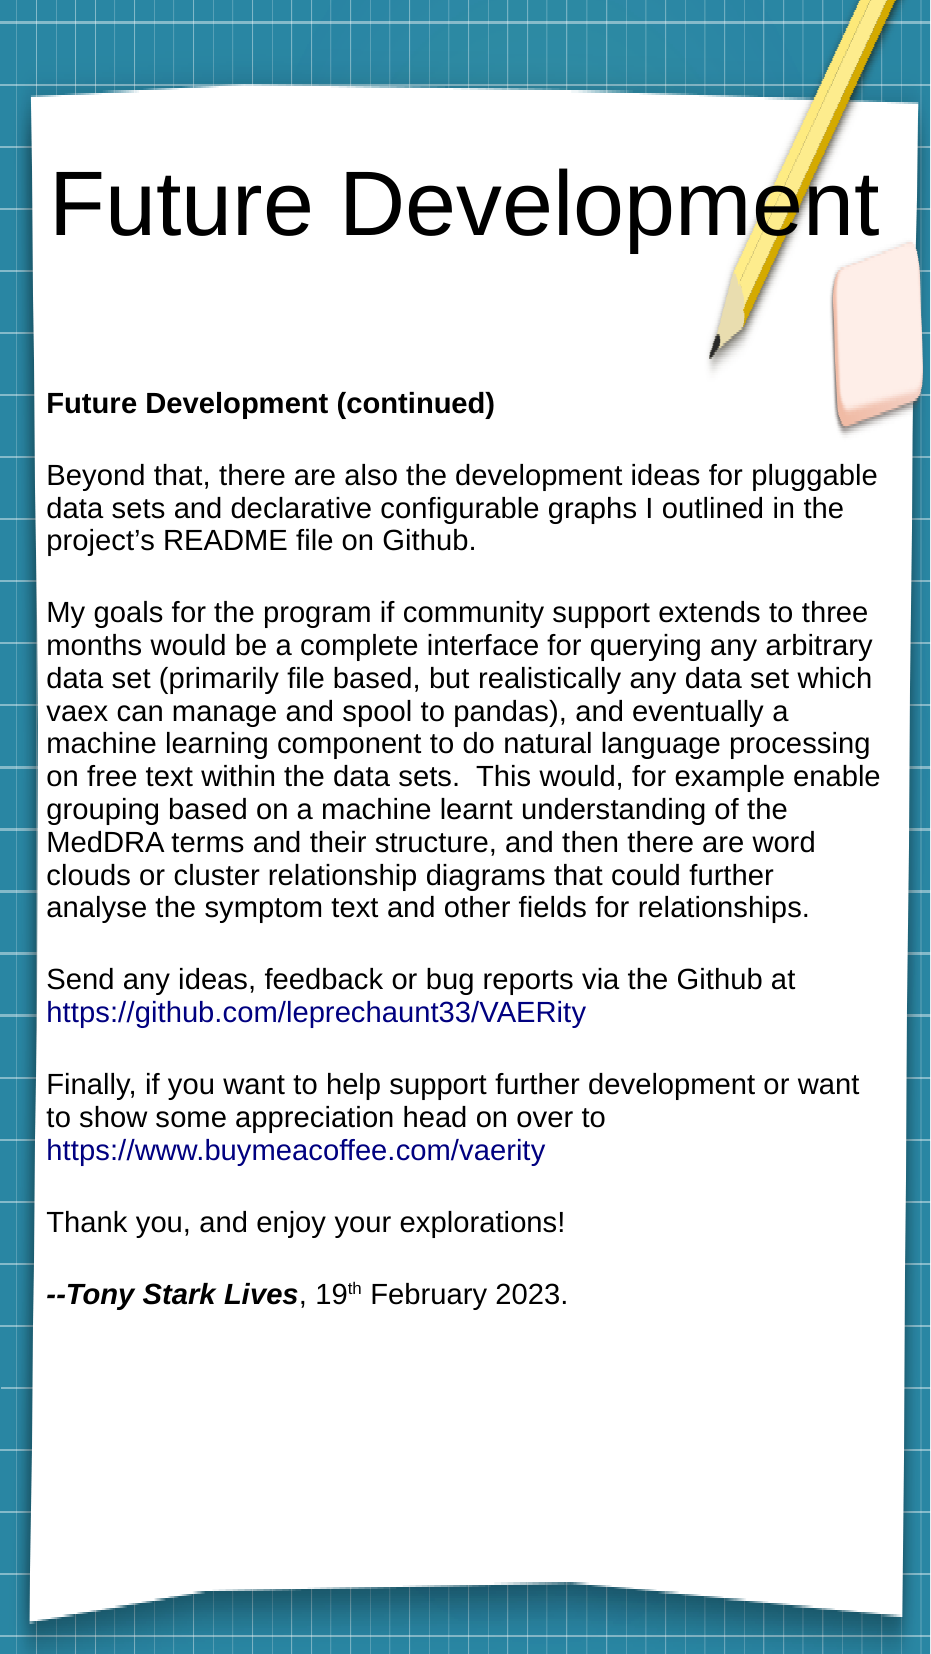

# Future Development
Future Development (continued)
Beyond that, there are also the development ideas for pluggable data sets and declarative configurable graphs I outlined in the project’s README file on Github.
My goals for the program if community support extends to three months would be a complete interface for querying any arbitrary data set (primarily file based, but realistically any data set which vaex can manage and spool to pandas), and eventually a machine learning component to do natural language processing on free text within the data sets. This would, for example enable grouping based on a machine learnt understanding of the MedDRA terms and their structure, and then there are word clouds or cluster relationship diagrams that could further analyse the symptom text and other fields for relationships.
Send any ideas, feedback or bug reports via the Github at https://github.com/leprechaunt33/VAERity
Finally, if you want to help support further development or want to show some appreciation head on over to https://www.buymeacoffee.com/vaerity
Thank you, and enjoy your explorations!
--Tony Stark Lives, 19th February 2023.